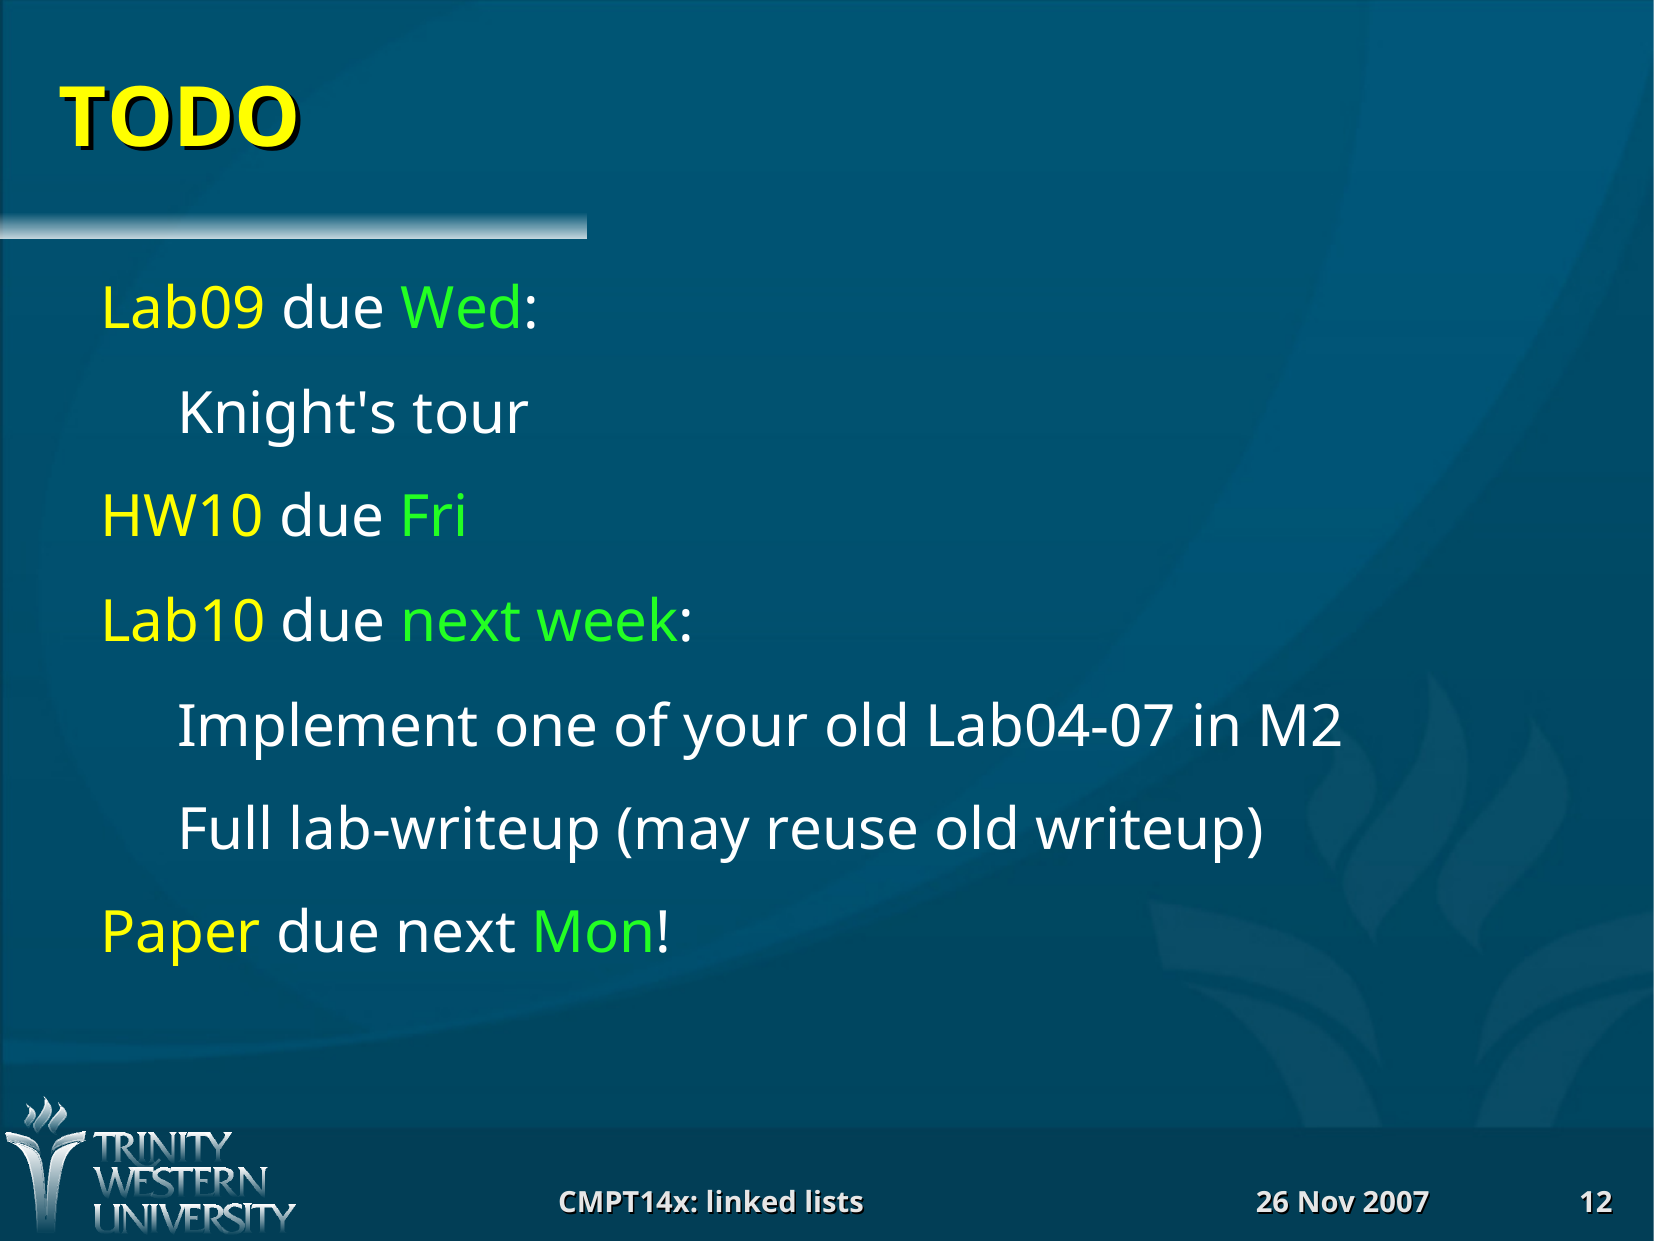

# TODO
Lab09 due Wed:
Knight's tour
HW10 due Fri
Lab10 due next week:
Implement one of your old Lab04-07 in M2
Full lab-writeup (may reuse old writeup)
Paper due next Mon!
CMPT14x: linked lists
26 Nov 2007
12